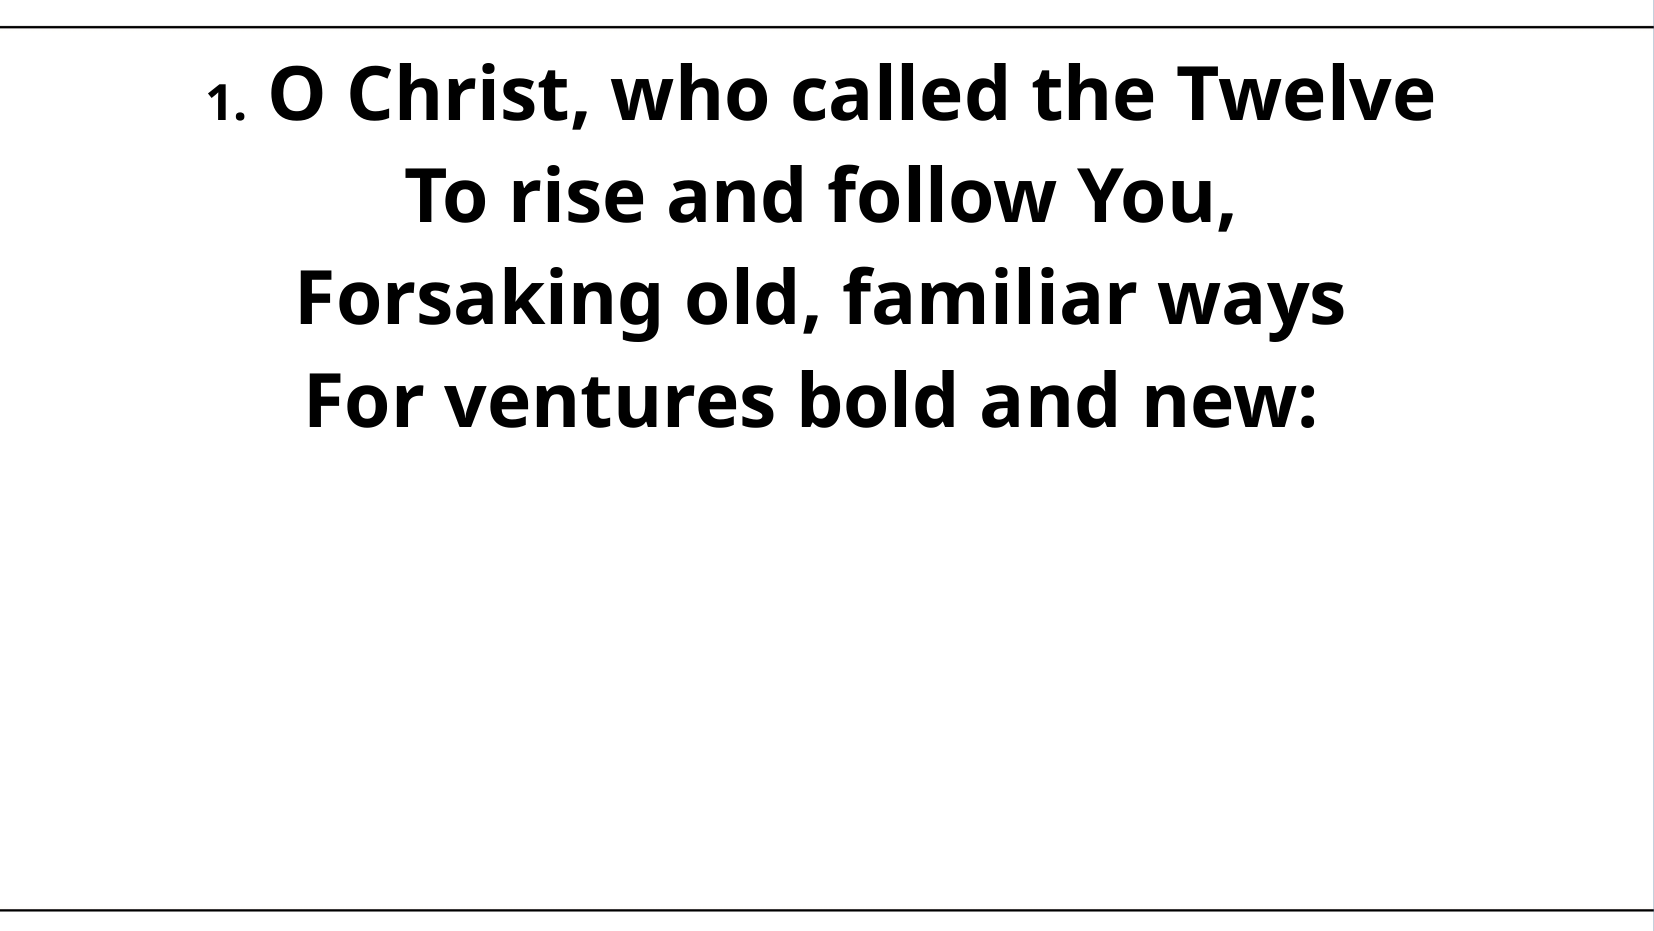

1. O Christ, who called the Twelve
To rise and follow You,
Forsaking old, familiar ways
For ventures bold and new: